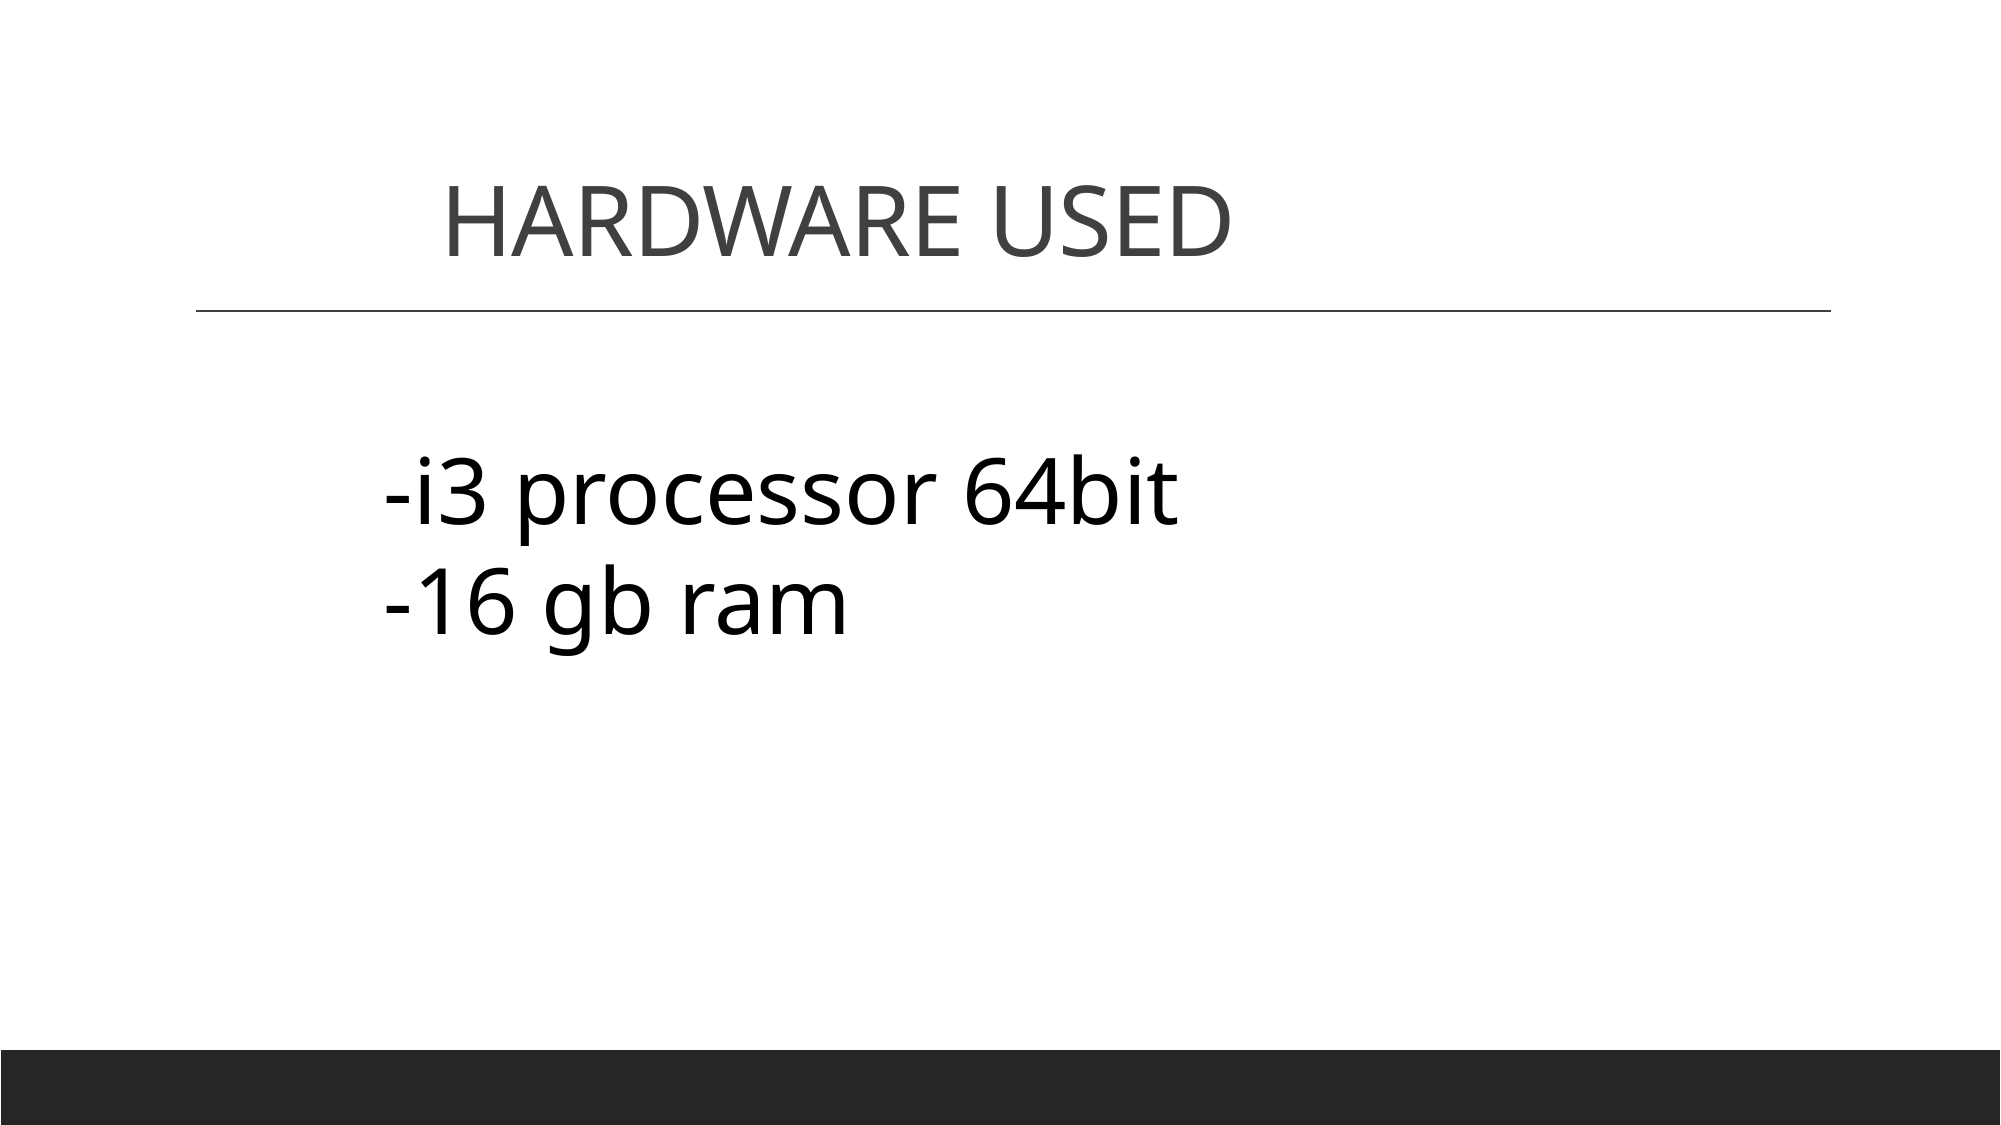

# HARDWARE USED
-i3 processor 64bit
-16 gb ram